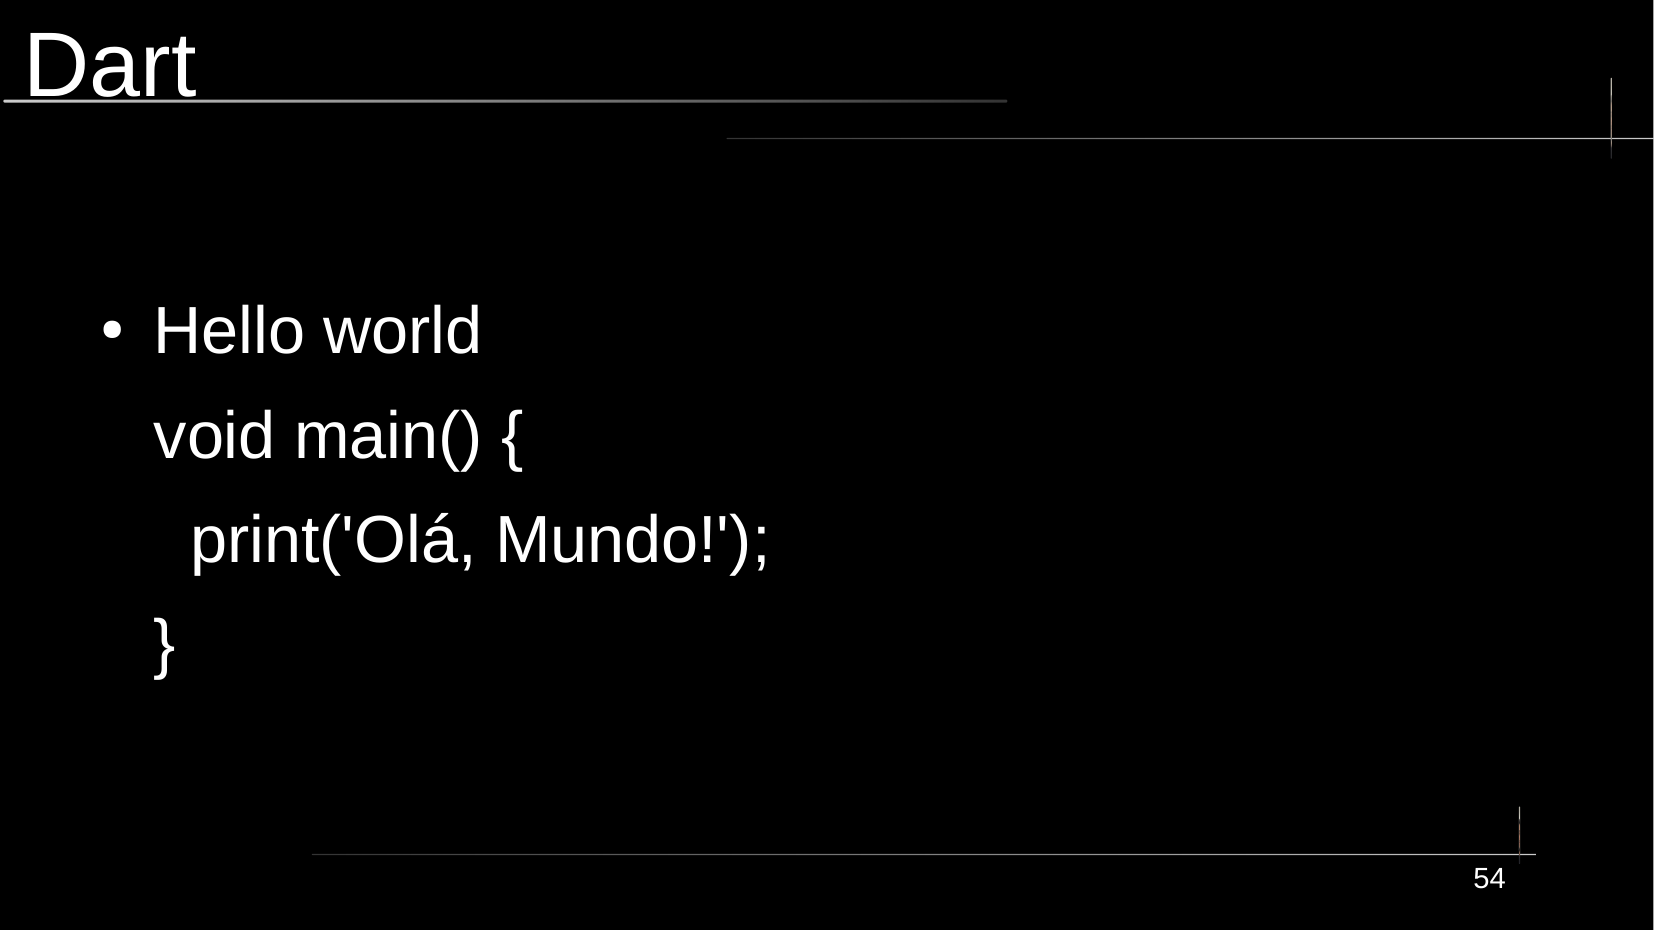

# Dart
Hello world
void main() {
 print('Olá, Mundo!');
}
54